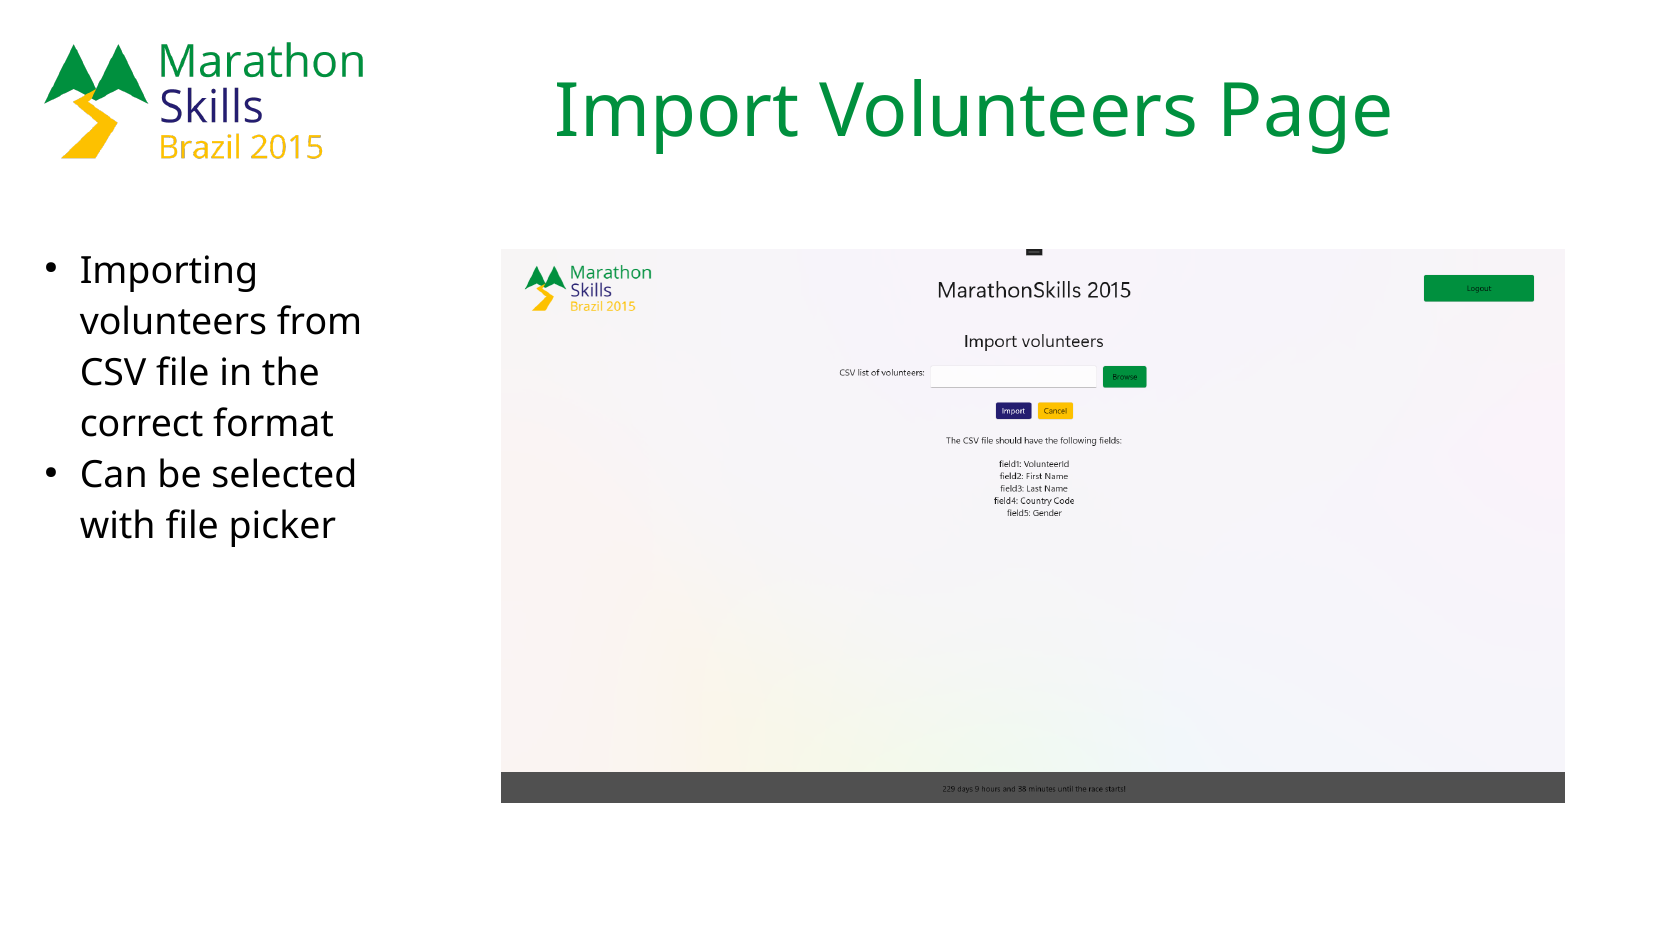

# Import Volunteers Page
Importing volunteers from CSV file in the correct format
Can be selected with file picker